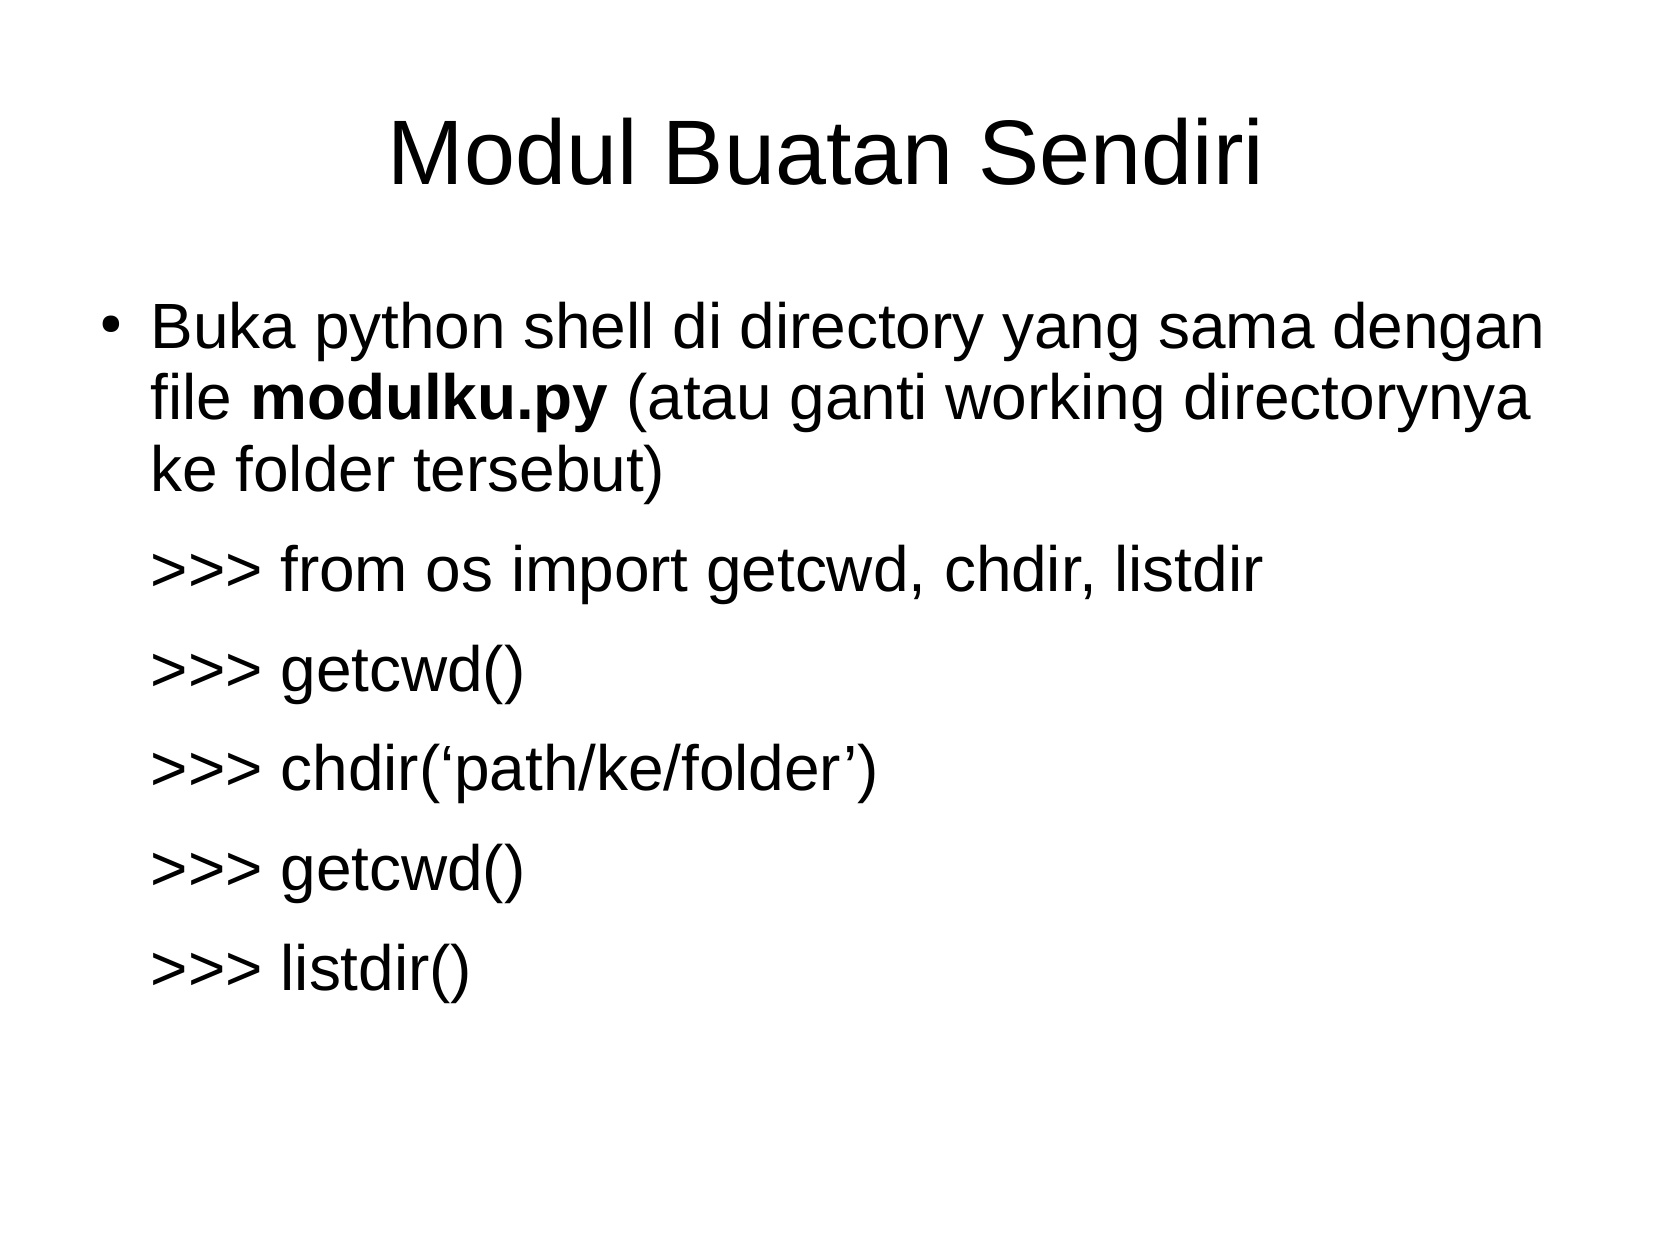

# Modul Buatan Sendiri
Buka python shell di directory yang sama dengan file modulku.py (atau ganti working directorynya ke folder tersebut)
>>> from os import getcwd, chdir, listdir
>>> getcwd()
>>> chdir(‘path/ke/folder’)
>>> getcwd()
>>> listdir()